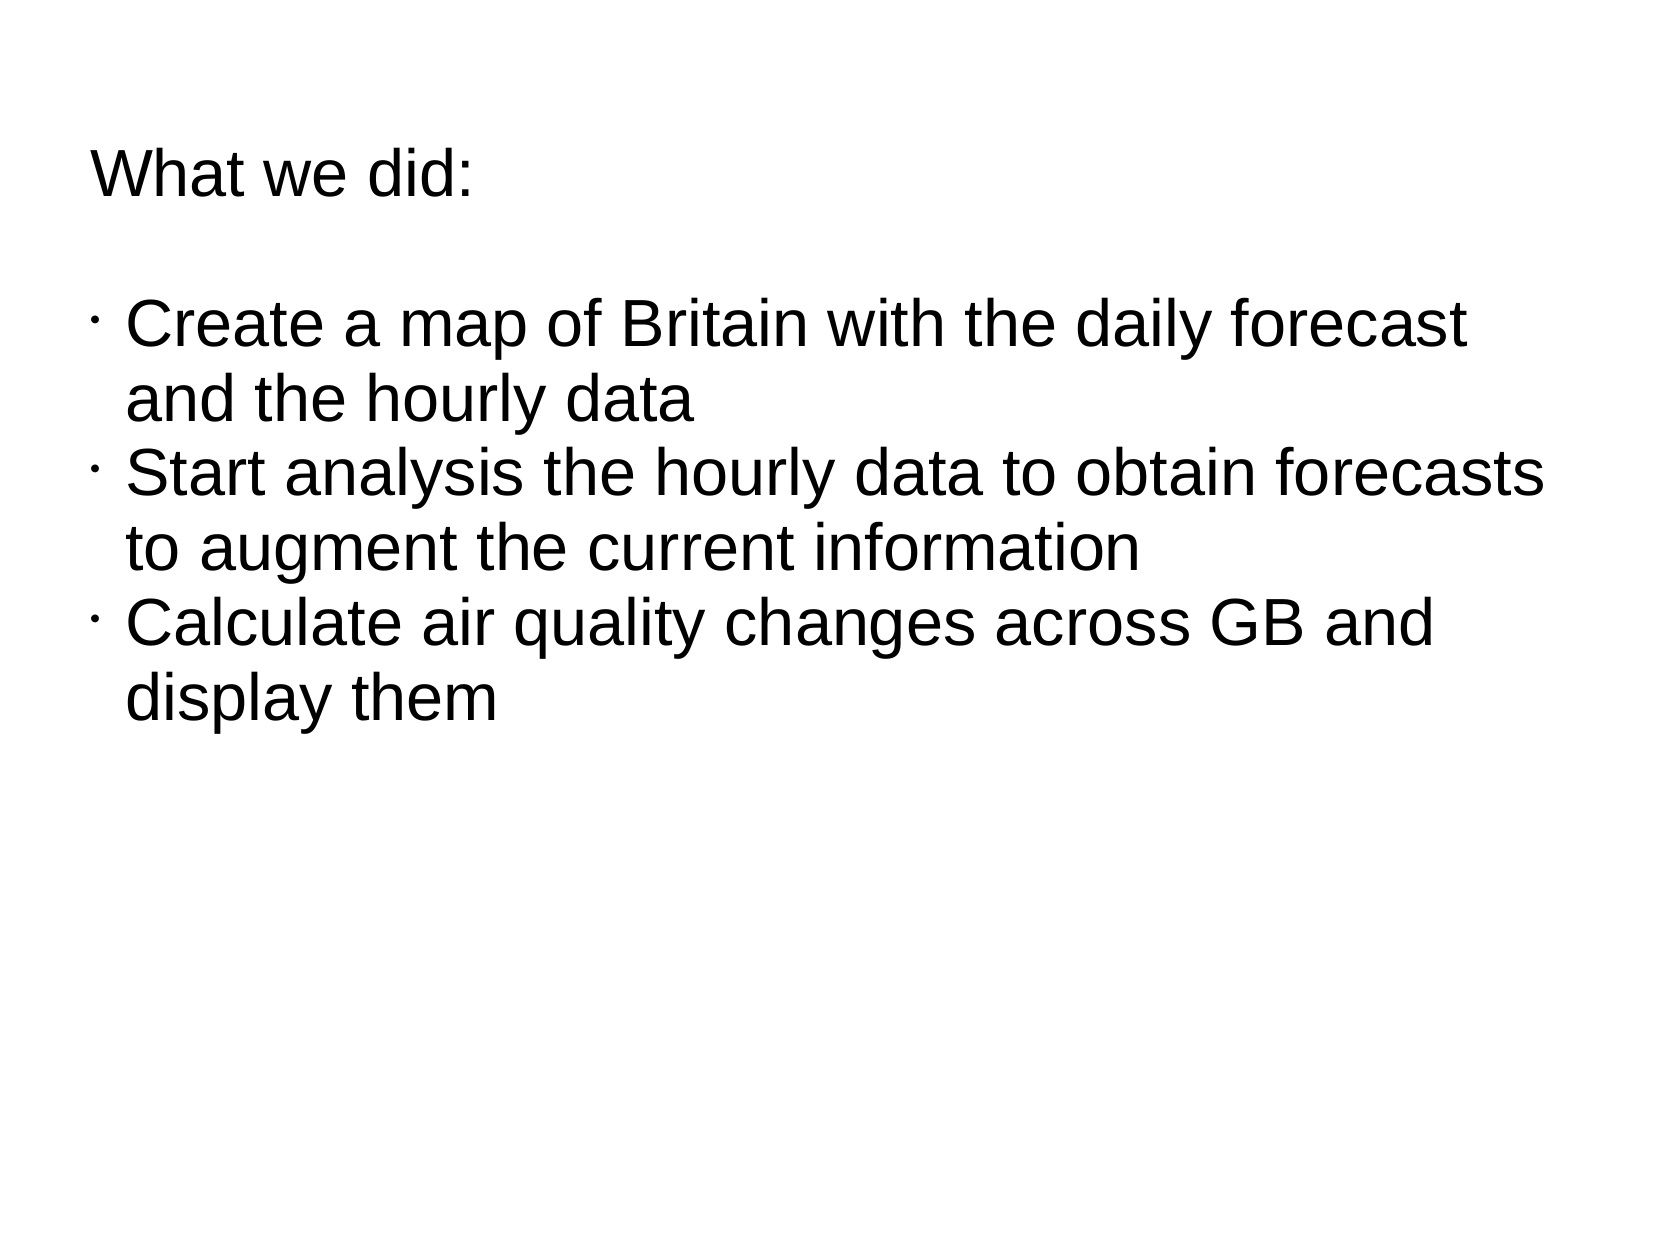

# What we did:
Create a map of Britain with the daily forecast and the hourly data
Start analysis the hourly data to obtain forecasts to augment the current information
Calculate air quality changes across GB and display them